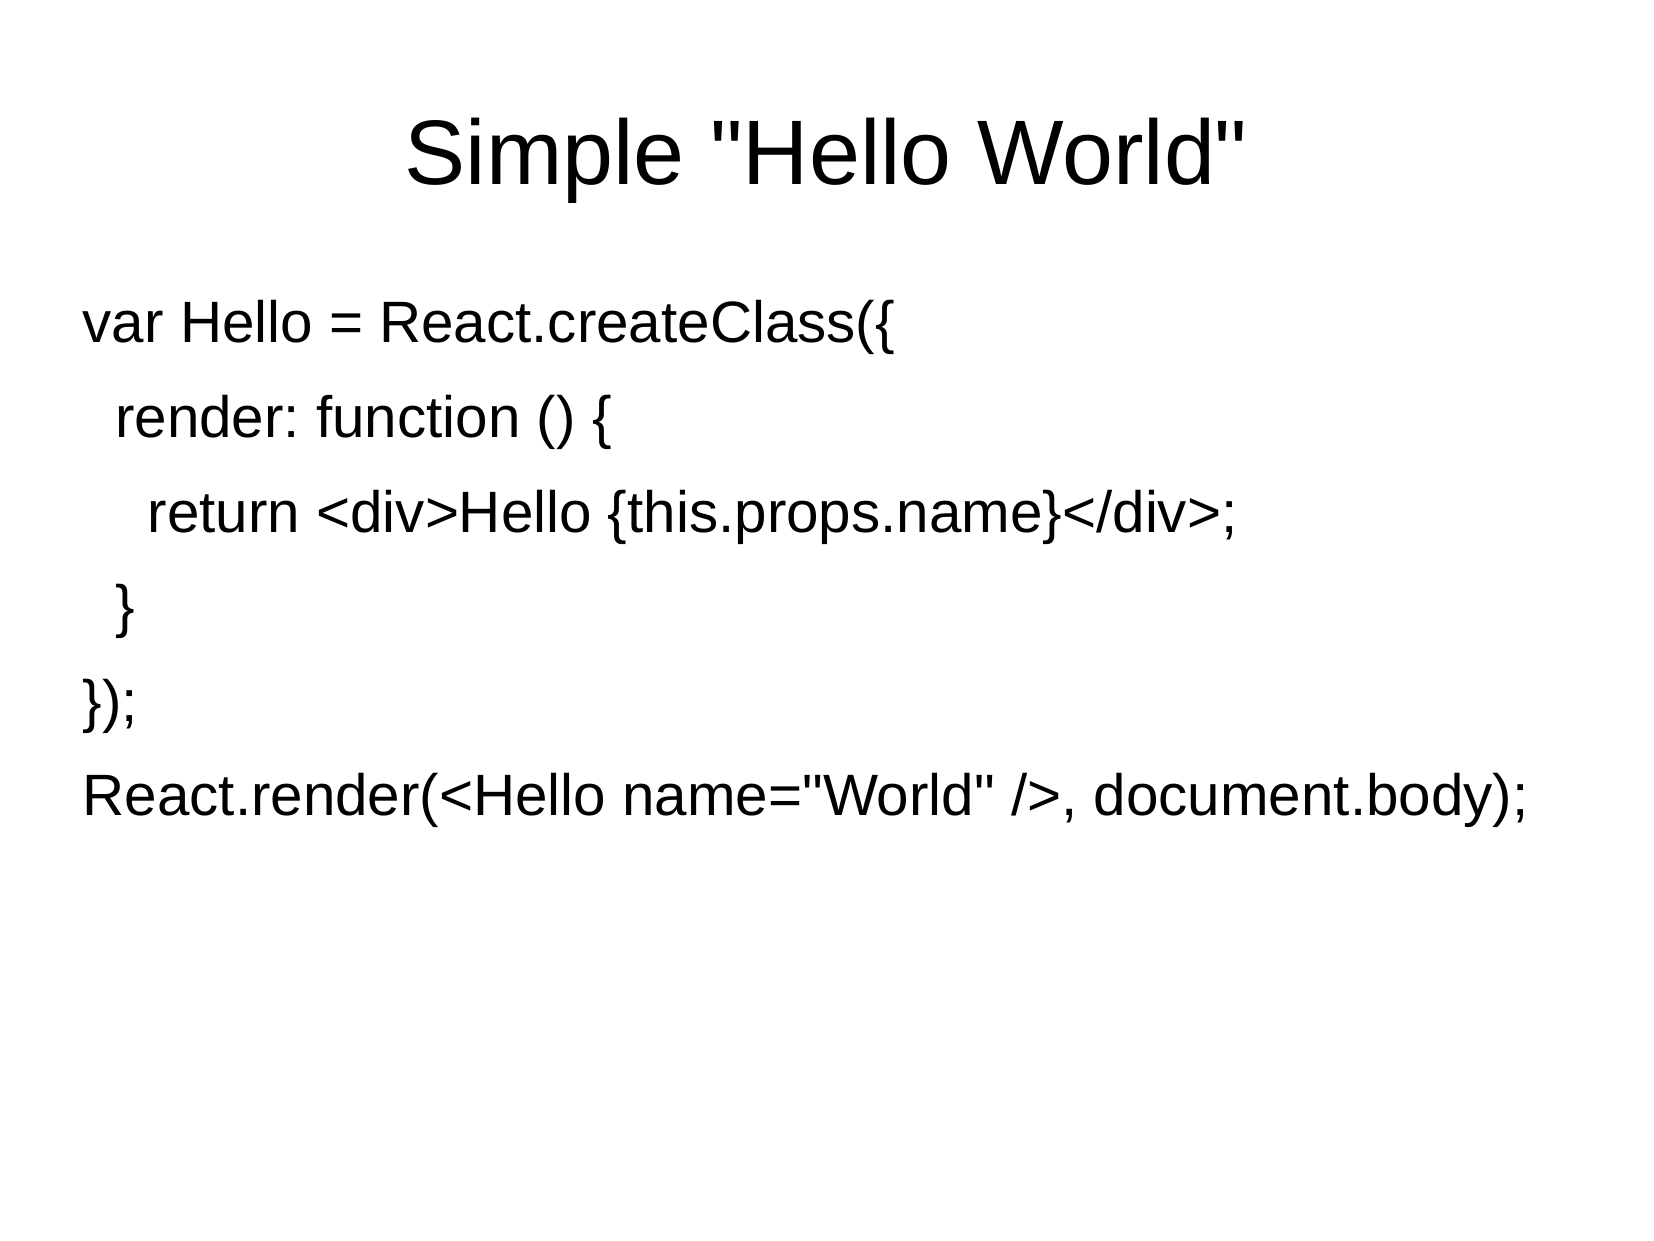

# Simple "Hello World"
var Hello = React.createClass({
 render: function () {
 return <div>Hello {this.props.name}</div>;
 }
});
React.render(<Hello name="World" />, document.body);